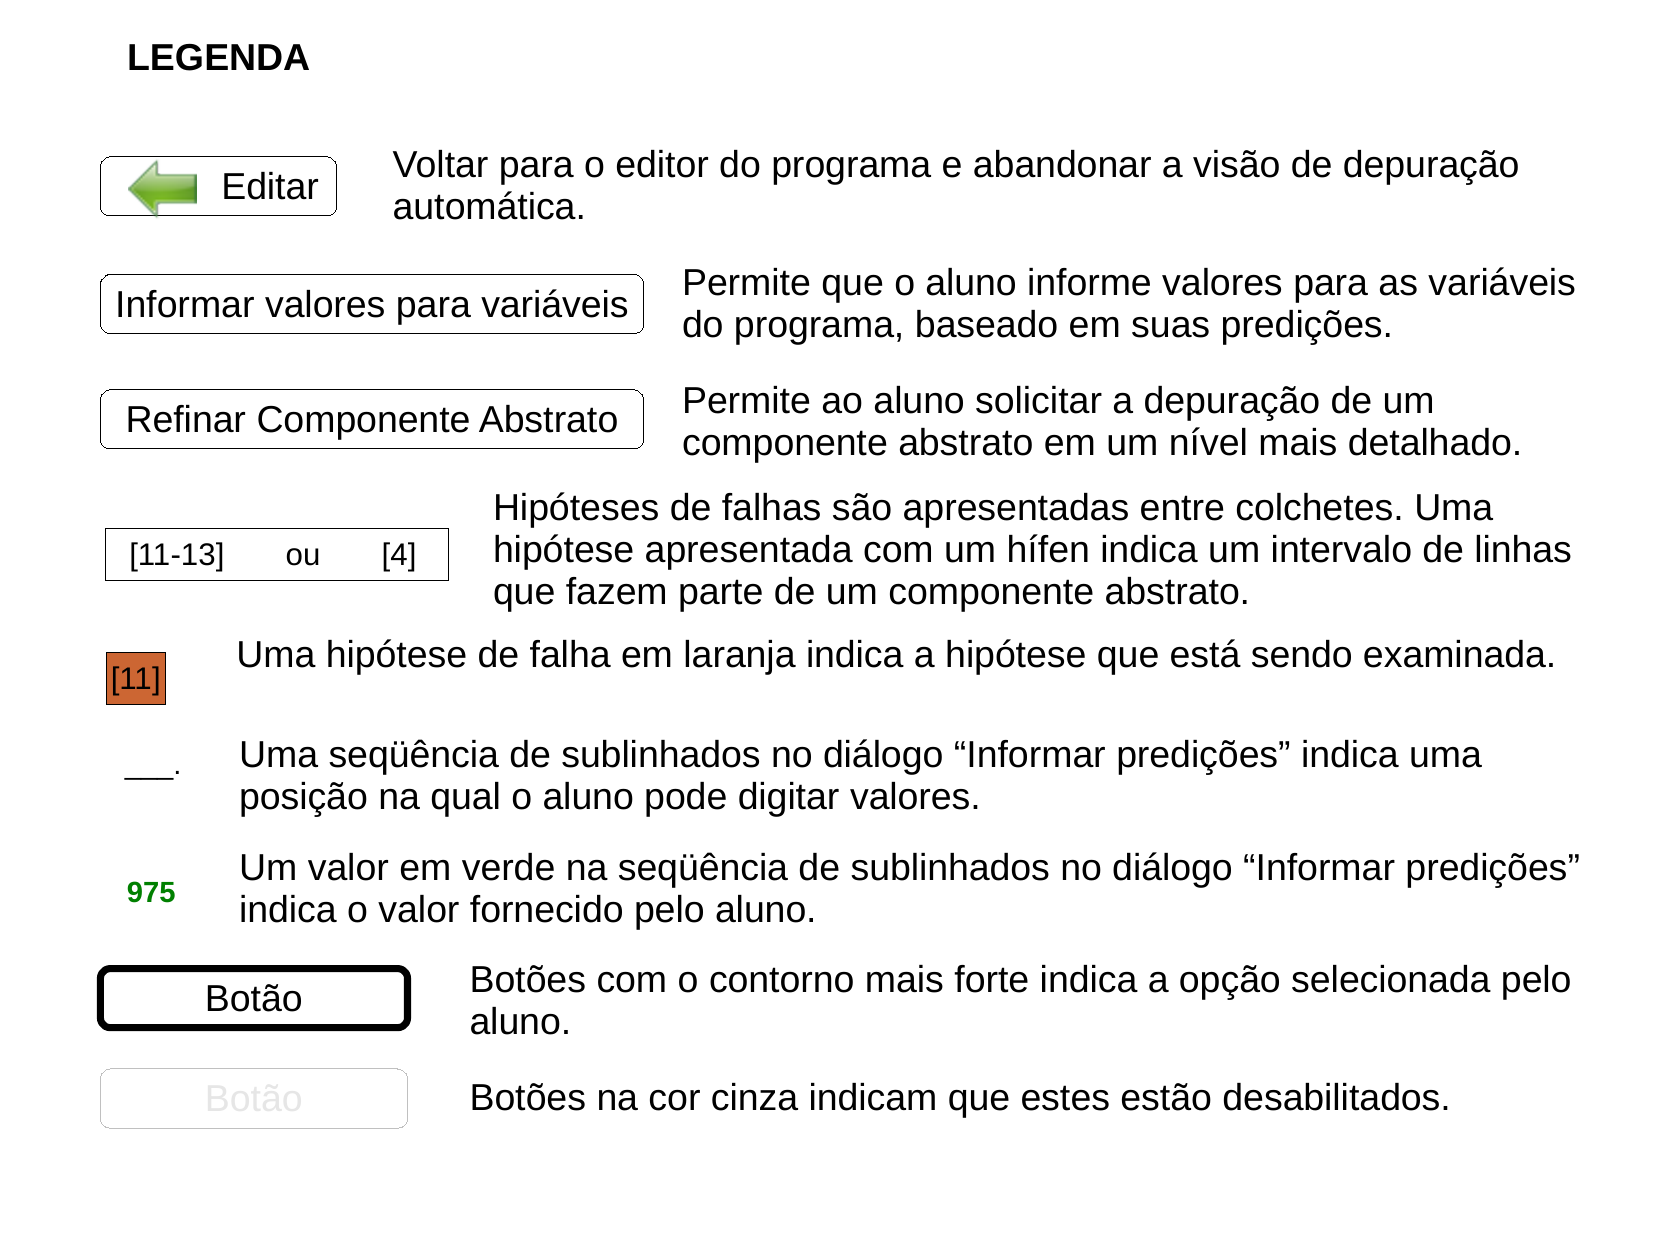

LEGENDA
Voltar para o editor do programa e abandonar a visão de depuração automática.
Editar
Permite que o aluno informe valores para as variáveis do programa, baseado em suas predições.
Informar valores para variáveis
Permite ao aluno solicitar a depuração de um componente abstrato em um nível mais detalhado.
Refinar Componente Abstrato
Hipóteses de falhas são apresentadas entre colchetes. Uma hipótese apresentada com um hífen indica um intervalo de linhas que fazem parte de um componente abstrato.
 [11-13] ou [4]
Uma hipótese de falha em laranja indica a hipótese que está sendo examinada.
[11]
Uma seqüência de sublinhados no diálogo “Informar predições” indica uma posição na qual o aluno pode digitar valores.
___.
Um valor em verde na seqüência de sublinhados no diálogo “Informar predições” indica o valor fornecido pelo aluno.
975
Botões com o contorno mais forte indica a opção selecionada pelo aluno.
Botão
Botão
Botões na cor cinza indicam que estes estão desabilitados.